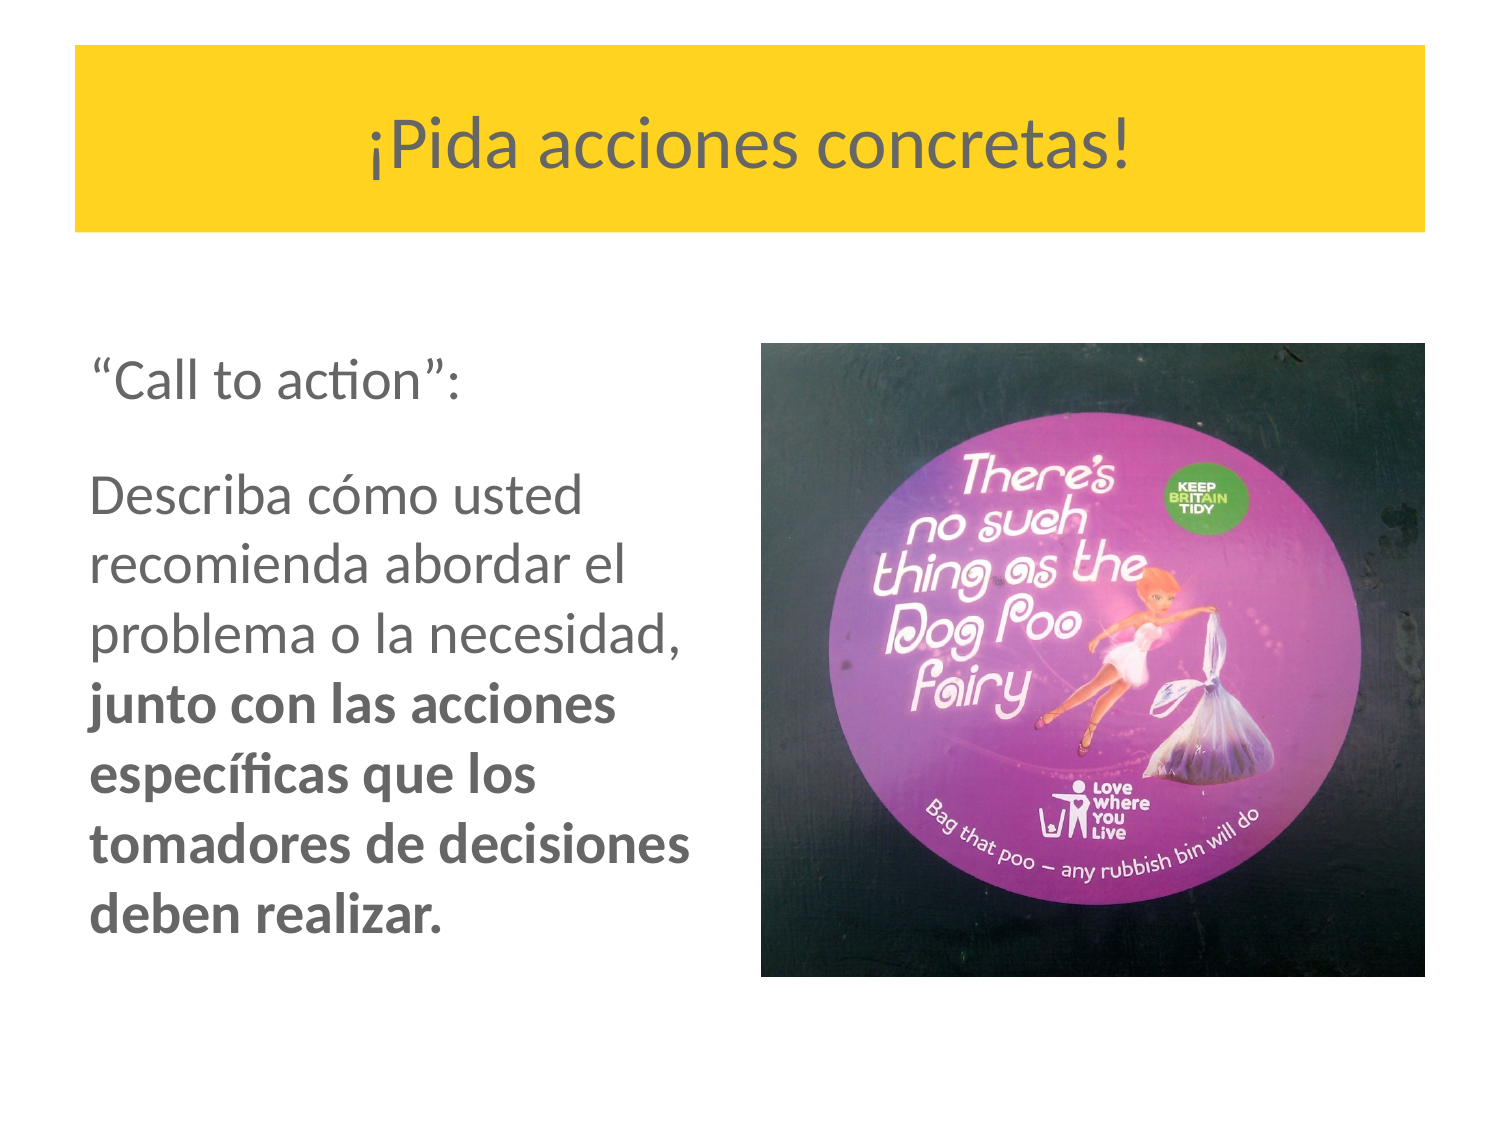

¡Pida acciones concretas!
“Call to action”:
Describa cómo usted recomienda abordar el problema o la necesidad, junto con las acciones específicas que los tomadores de decisiones deben realizar.